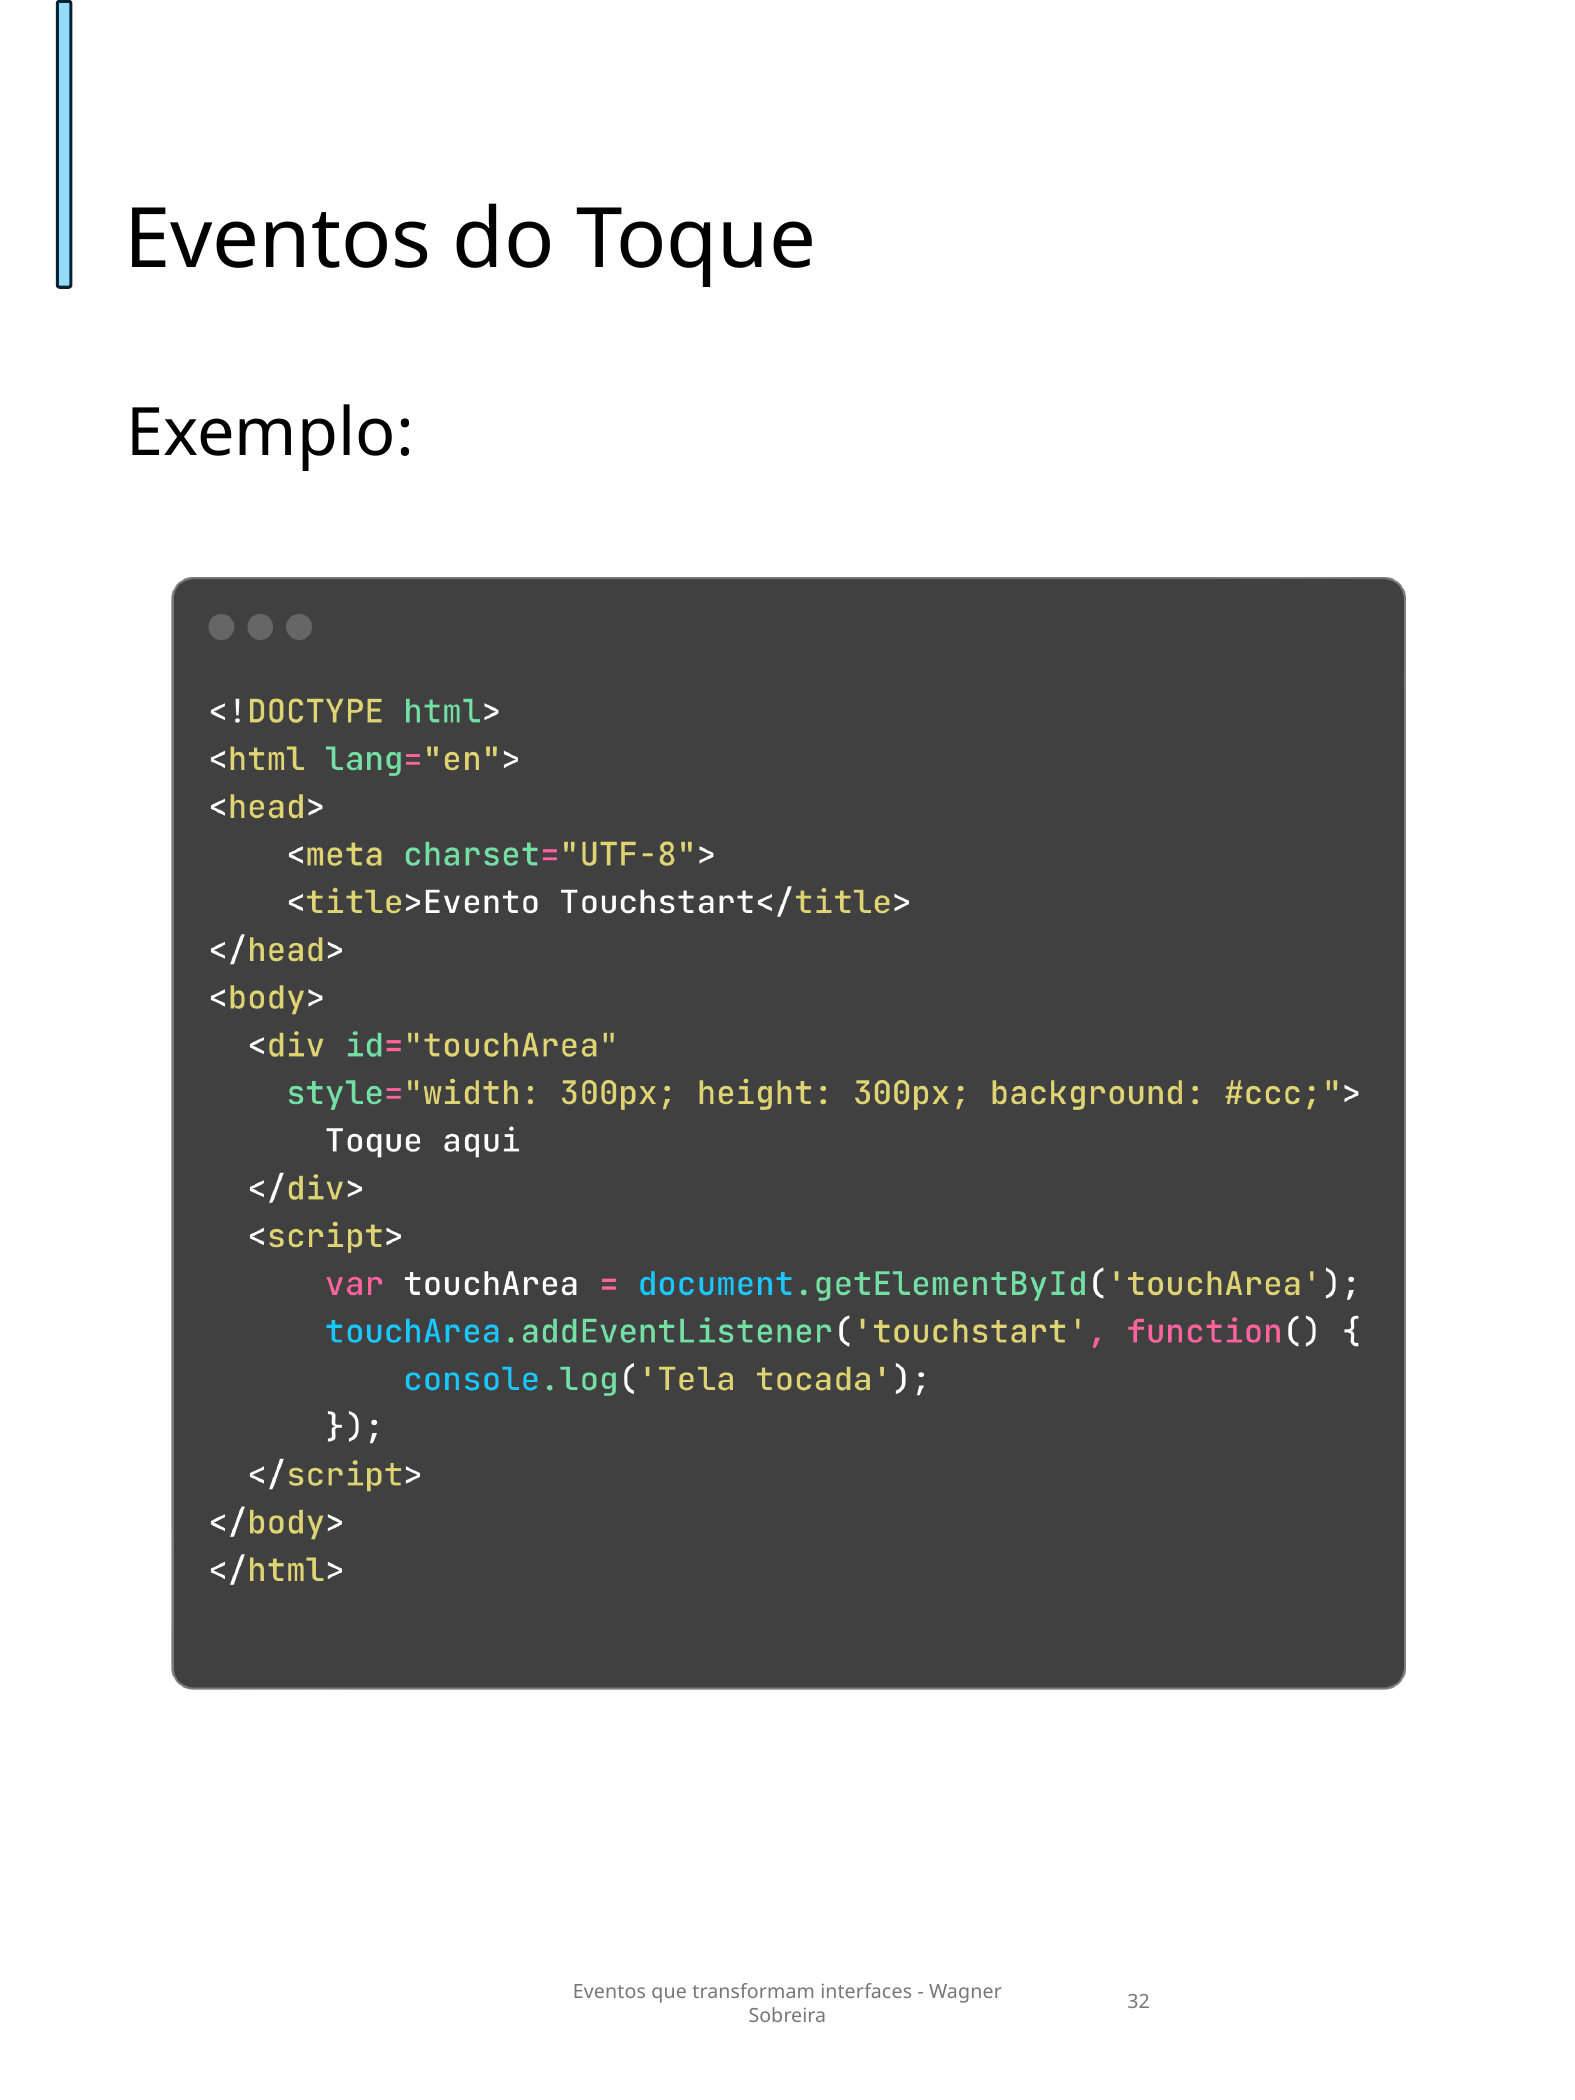

Eventos do Toque
Exemplo:
Eventos que transformam interfaces - Wagner Sobreira